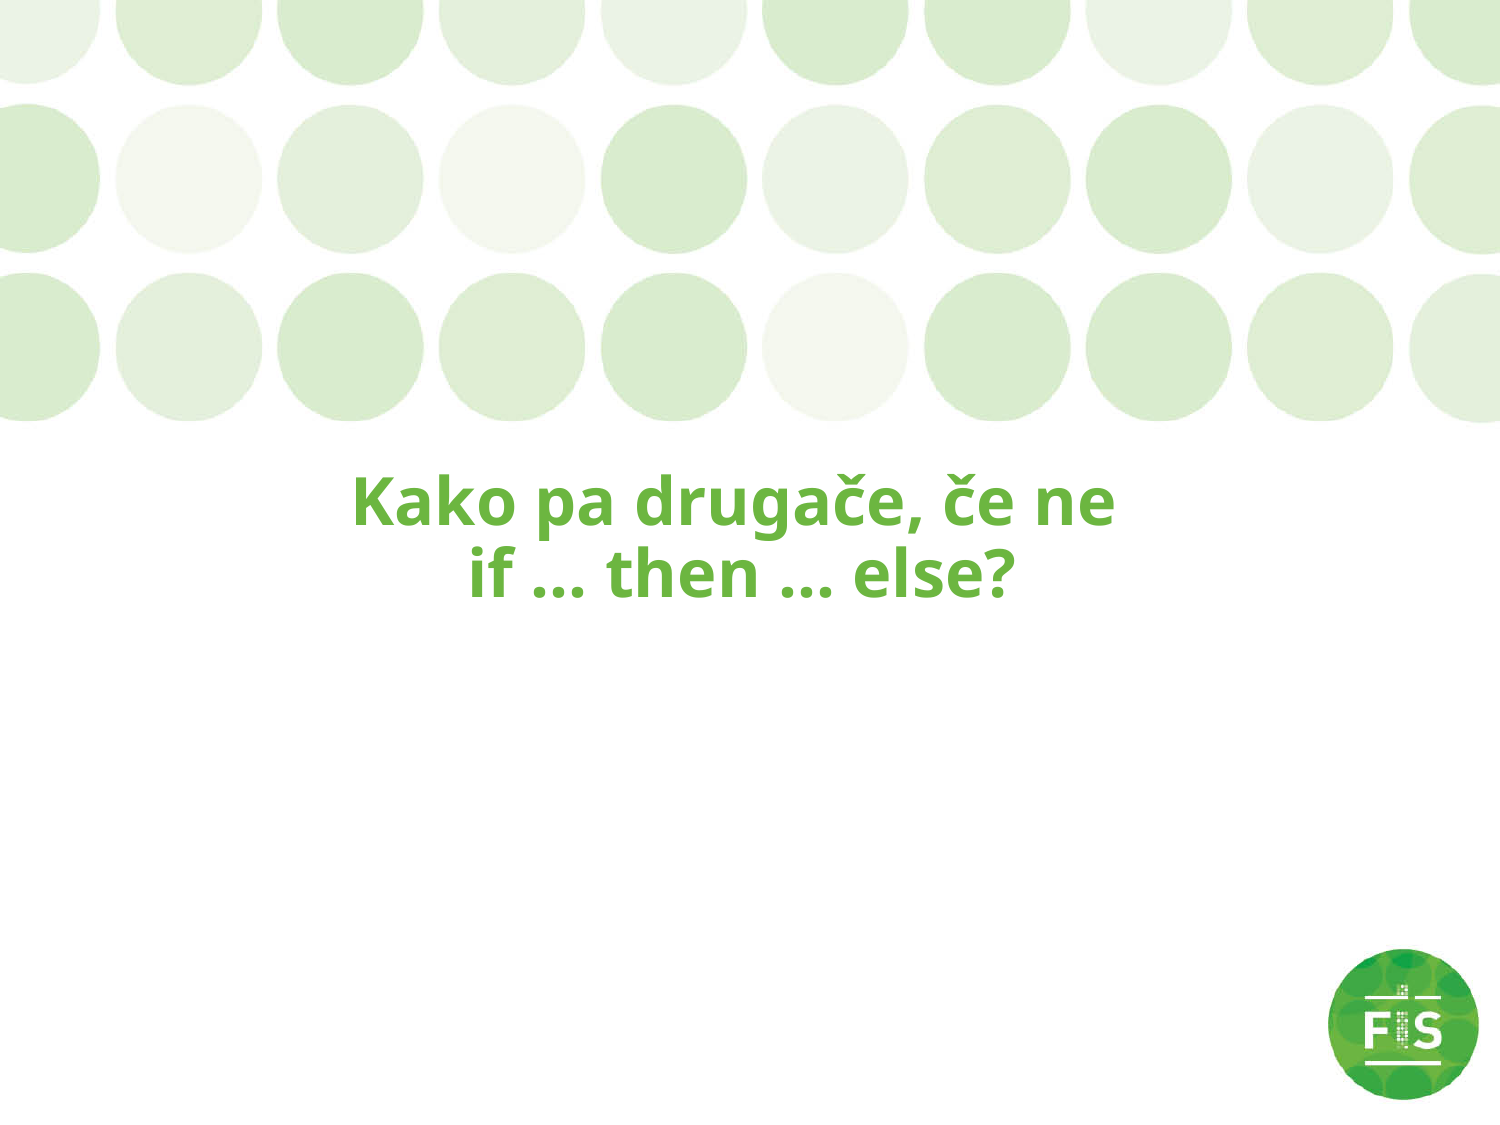

# Kako pa drugače, če ne if … then … else?